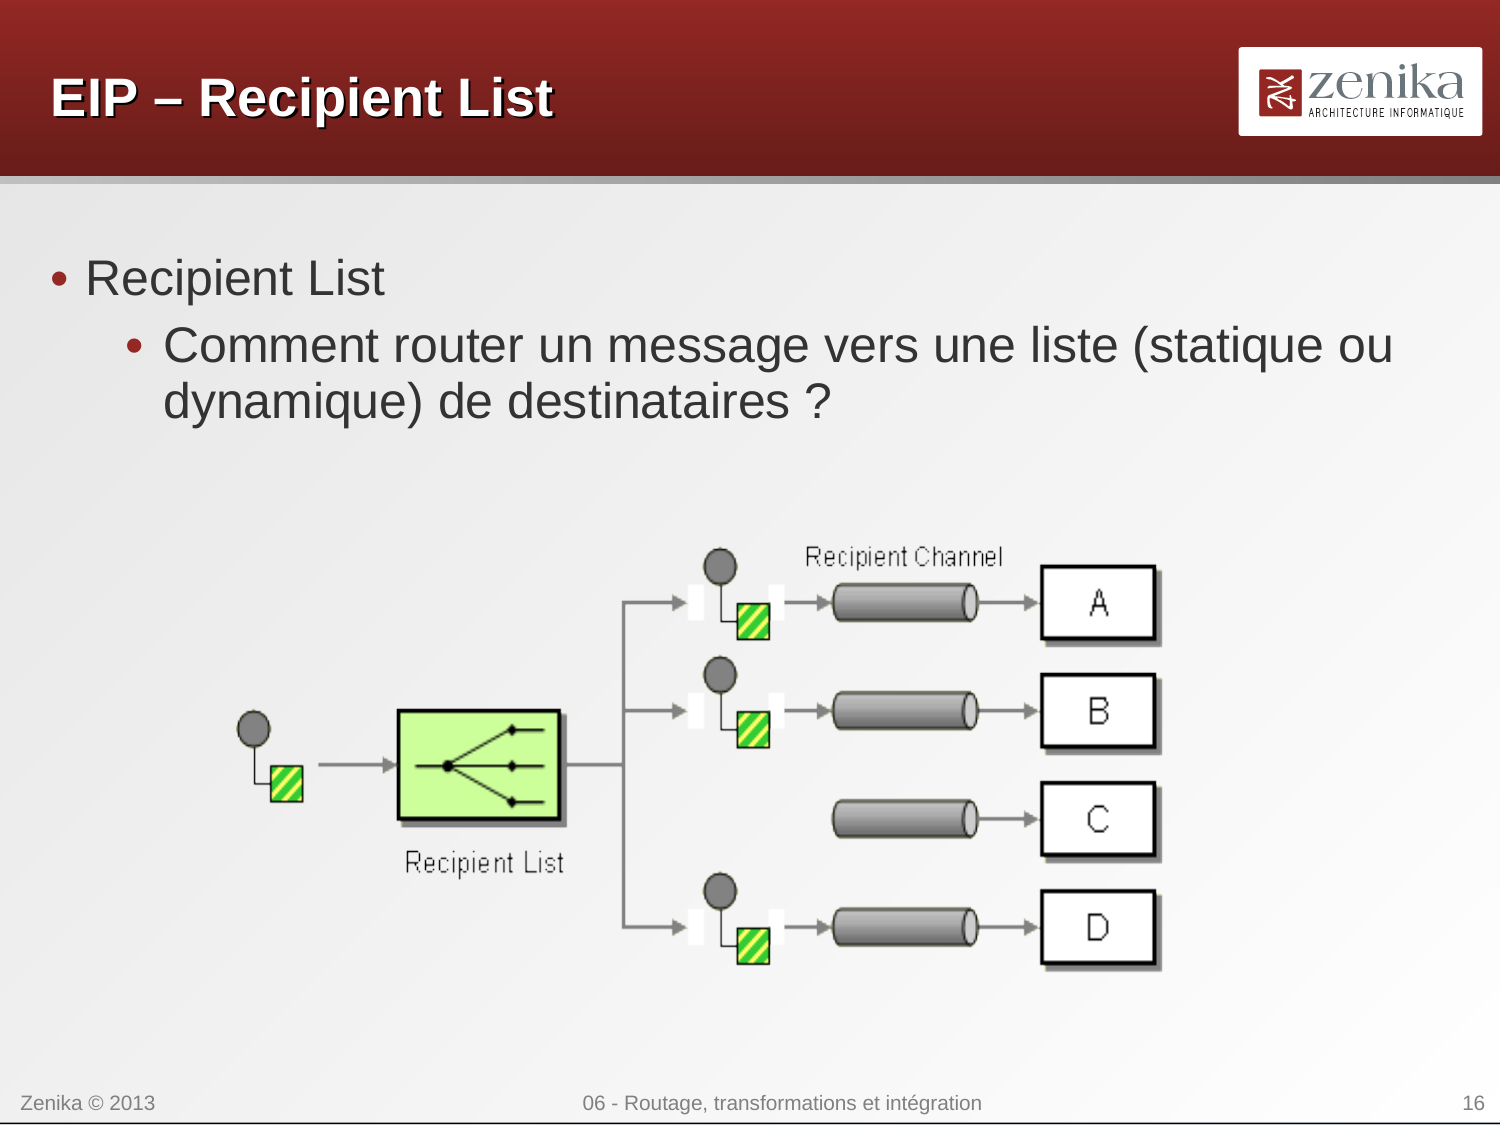

# EIP – Recipient List
Recipient List
Comment router un message vers une liste (statique ou dynamique) de destinataires ?